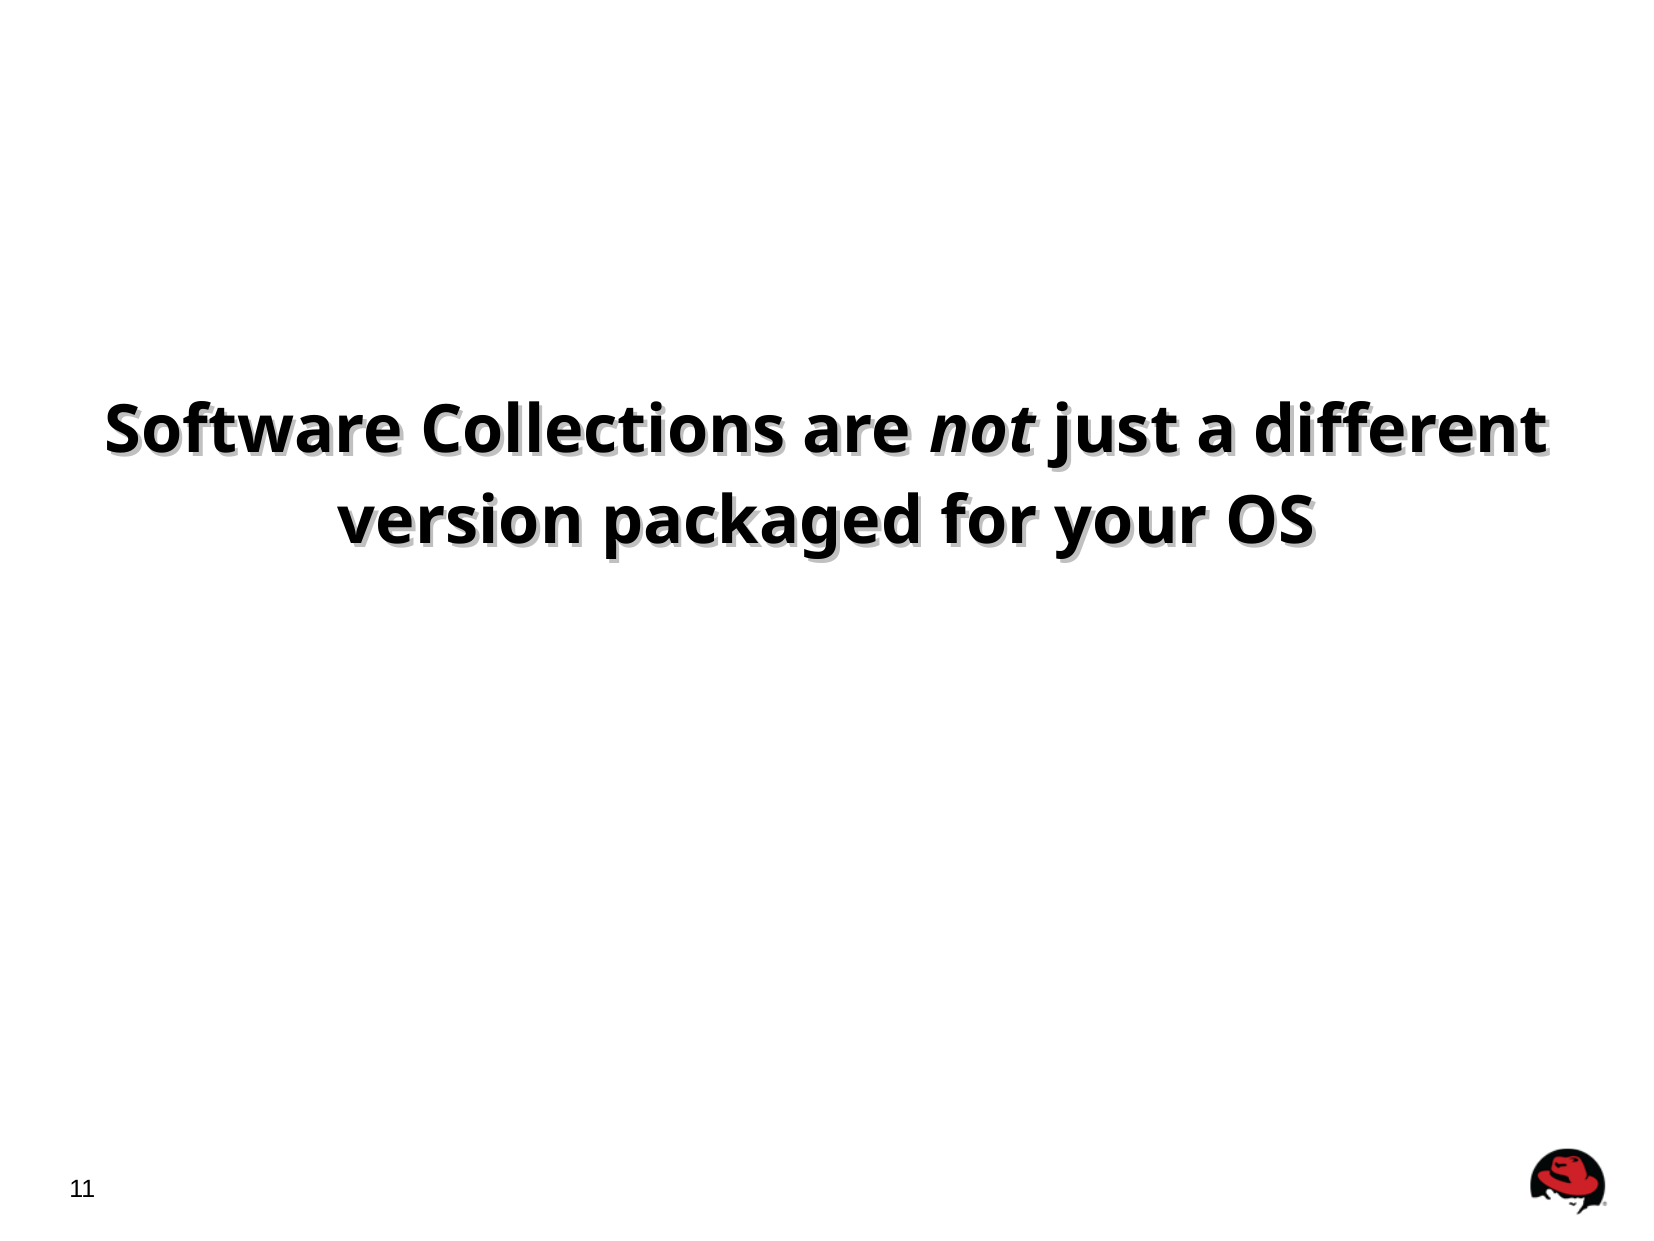

# Software Collections are not just a different version packaged for your OS